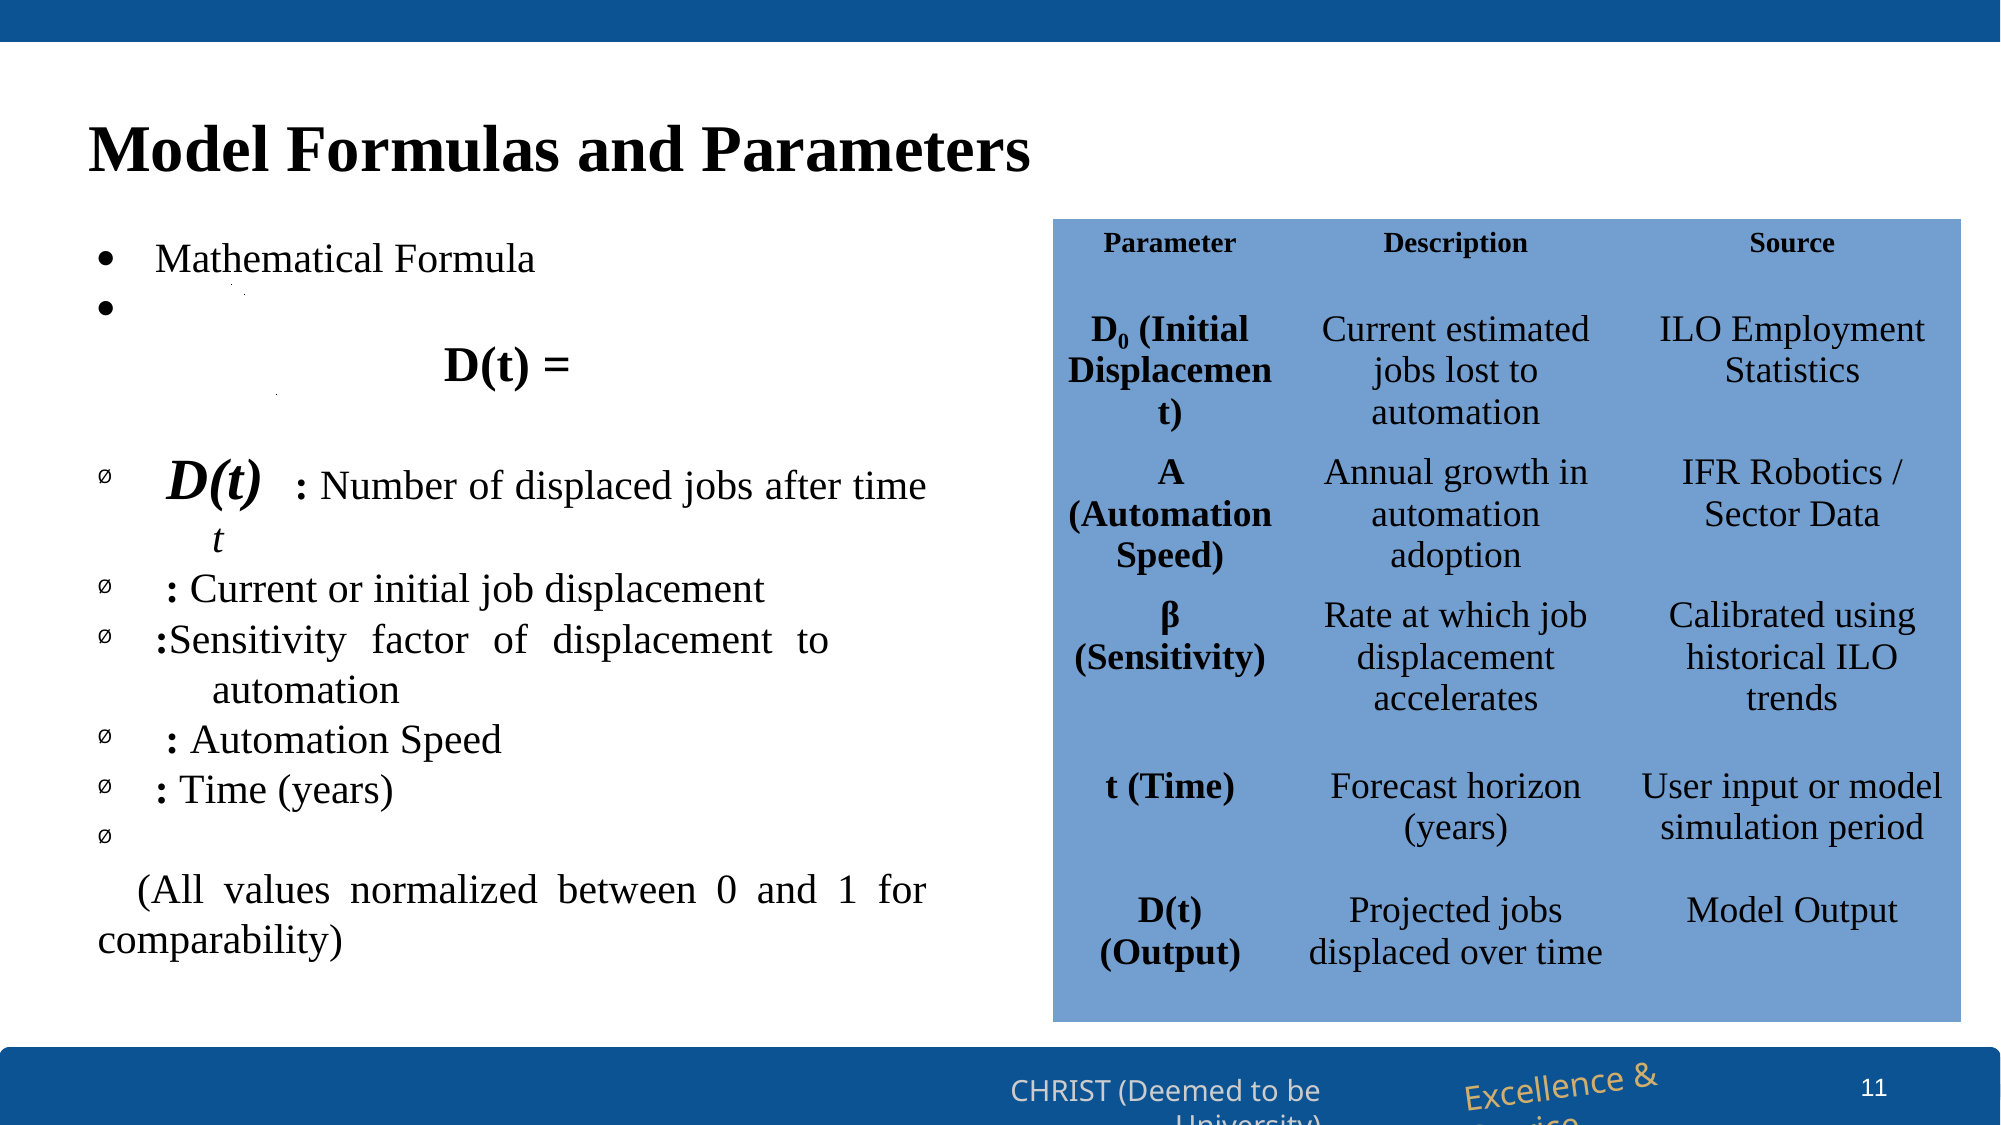

# Model Formulas and Parameters
| Parameter | Description | Source |
| --- | --- | --- |
| D₀ (Initial Displacement) | Current estimated jobs lost to automation | ILO Employment Statistics |
| A (Automation Speed) | Annual growth in automation adoption | IFR Robotics / Sector Data |
| β (Sensitivity) | Rate at which job displacement accelerates | Calibrated using historical ILO trends |
| t (Time) | Forecast horizon (years) | User input or model simulation period |
| D(t) (Output) | Projected jobs displaced over time | Model Output |
Mathematical Formula
 D(t) =
 D(t) : Number of displaced jobs after time t
 : Current or initial job displacement
:Sensitivity factor of displacement to automation
 : Automation Speed
: Time (years)
 (All values normalized between 0 and 1 for comparability)